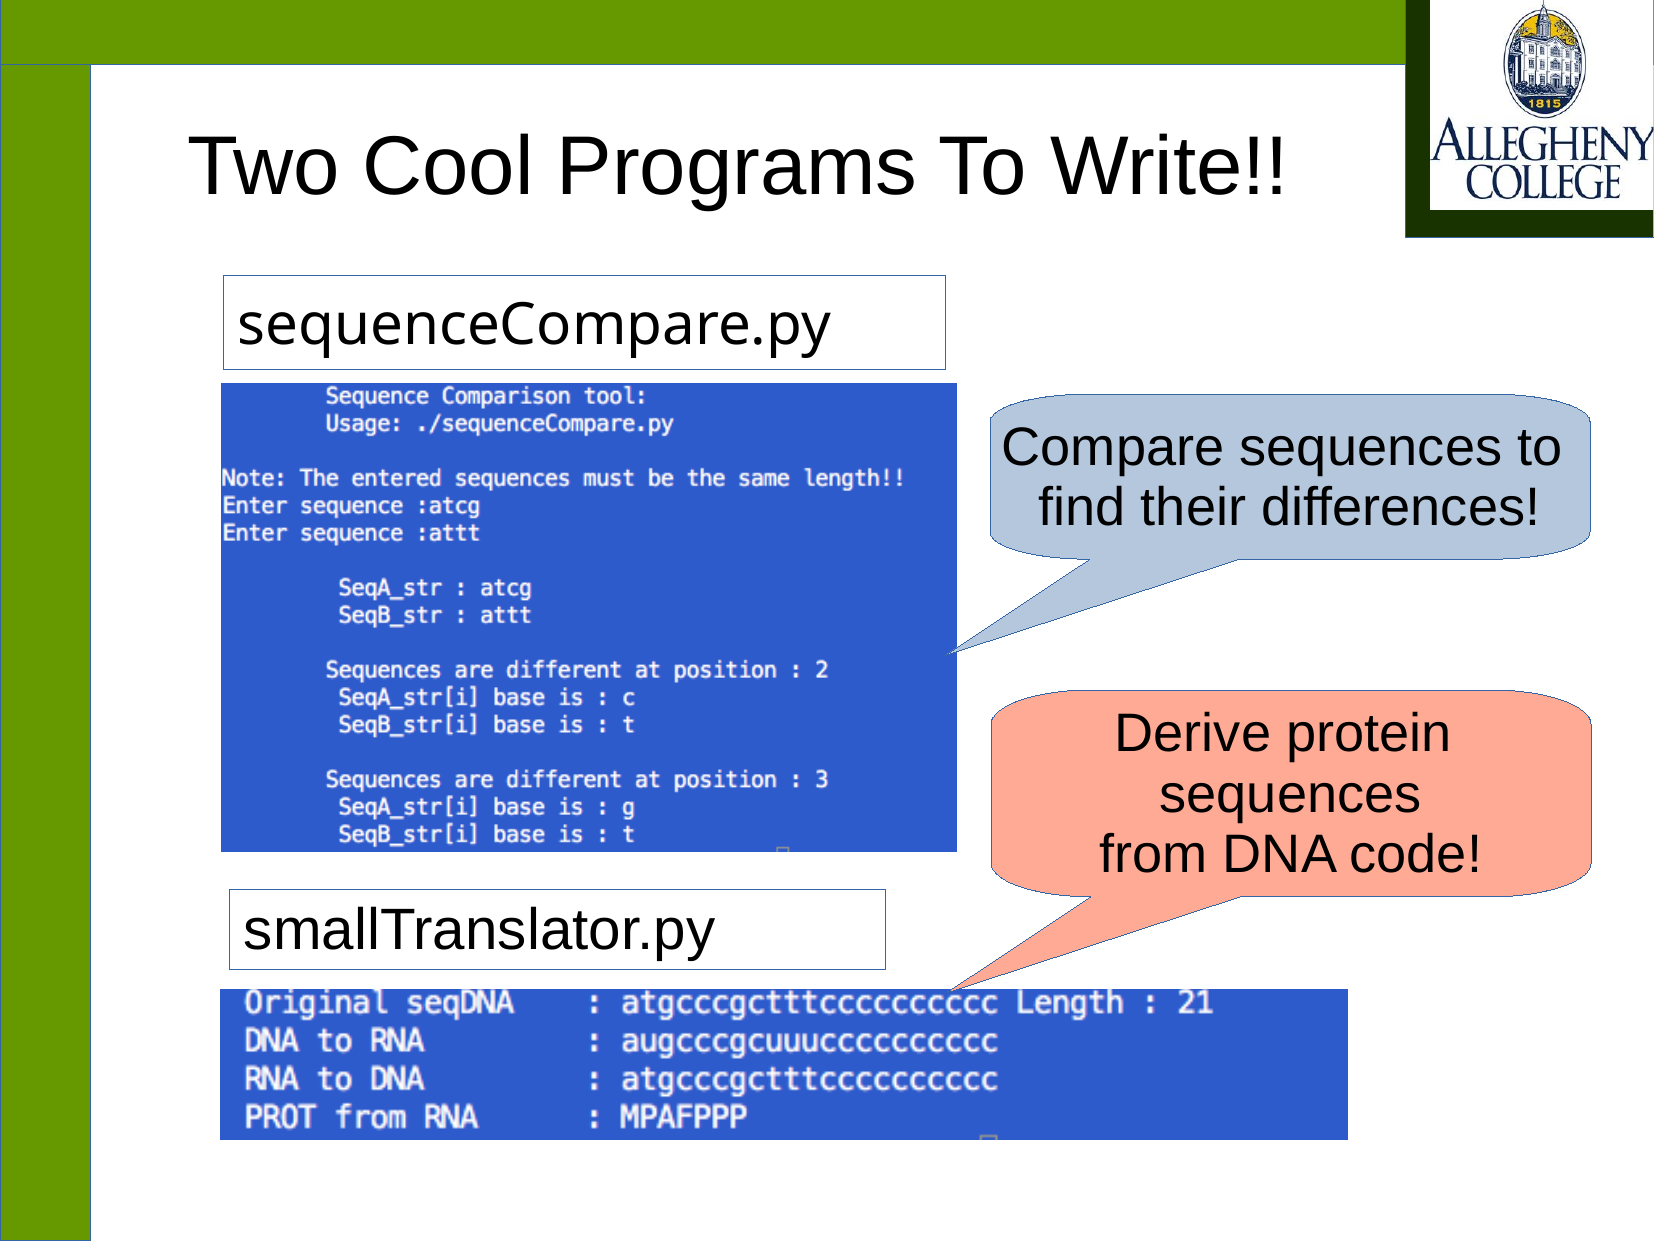

# Two Cool Programs To Write!!
sequenceCompare.py
Compare sequences to
find their differences!
Derive protein
sequences
from DNA code!
smallTranslator.py